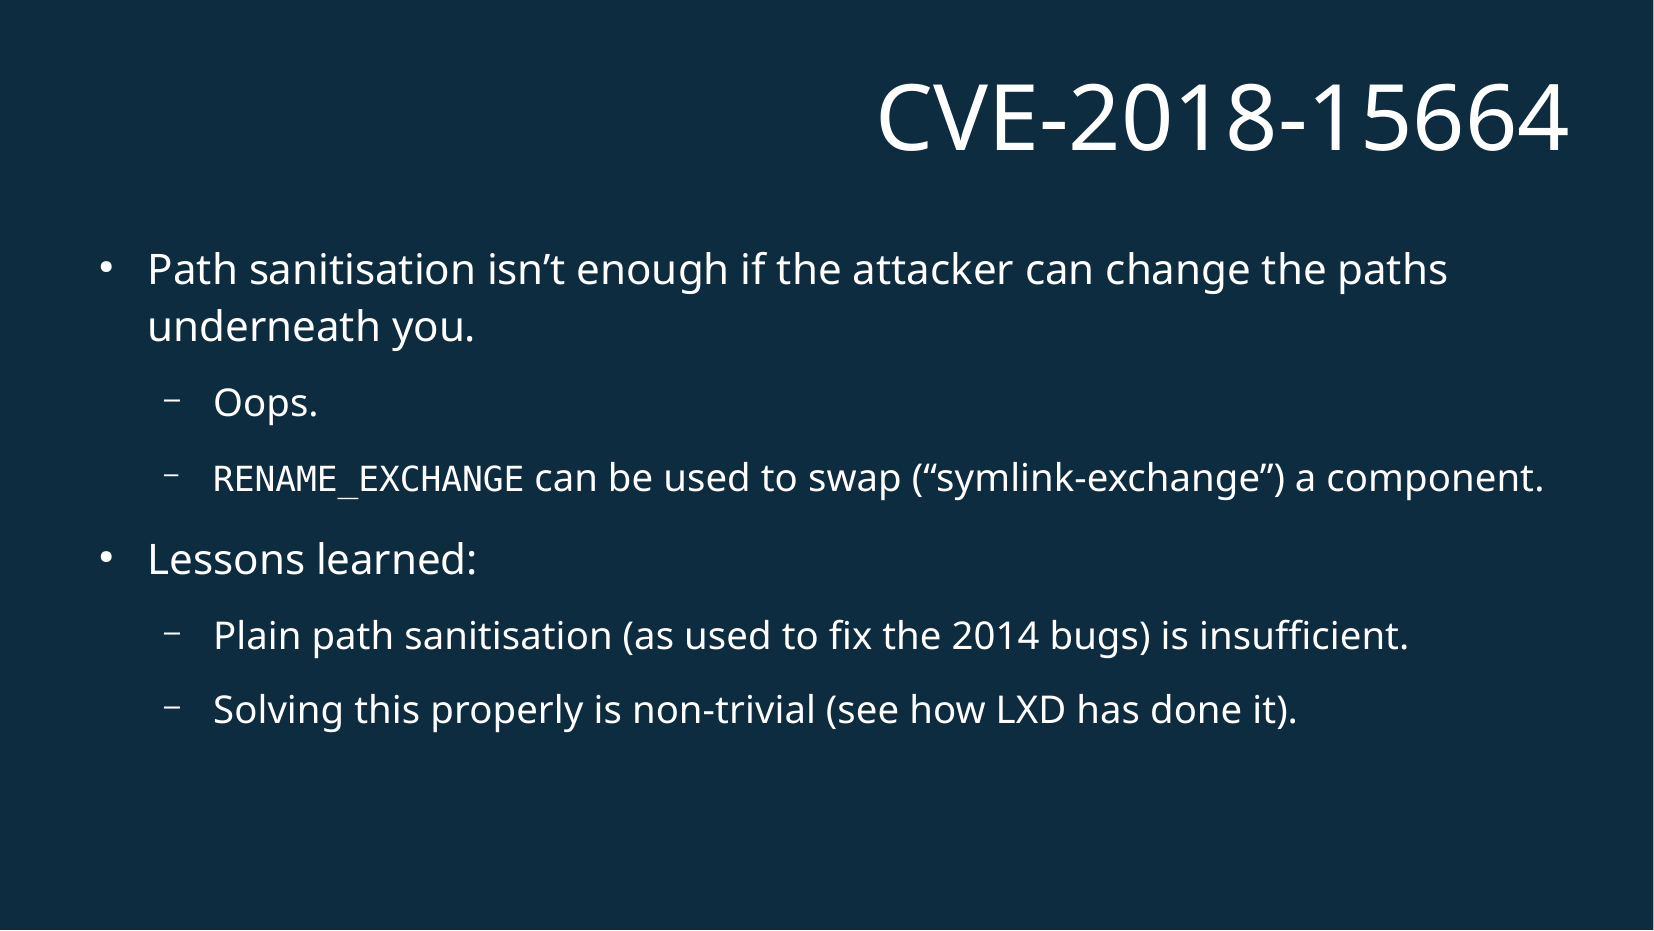

# CVE-2018-15664
Path sanitisation isn’t enough if the attacker can change the paths underneath you.
Oops.
RENAME_EXCHANGE can be used to swap (“symlink-exchange”) a component.
Lessons learned:
Plain path sanitisation (as used to fix the 2014 bugs) is insufficient.
Solving this properly is non-trivial (see how LXD has done it).